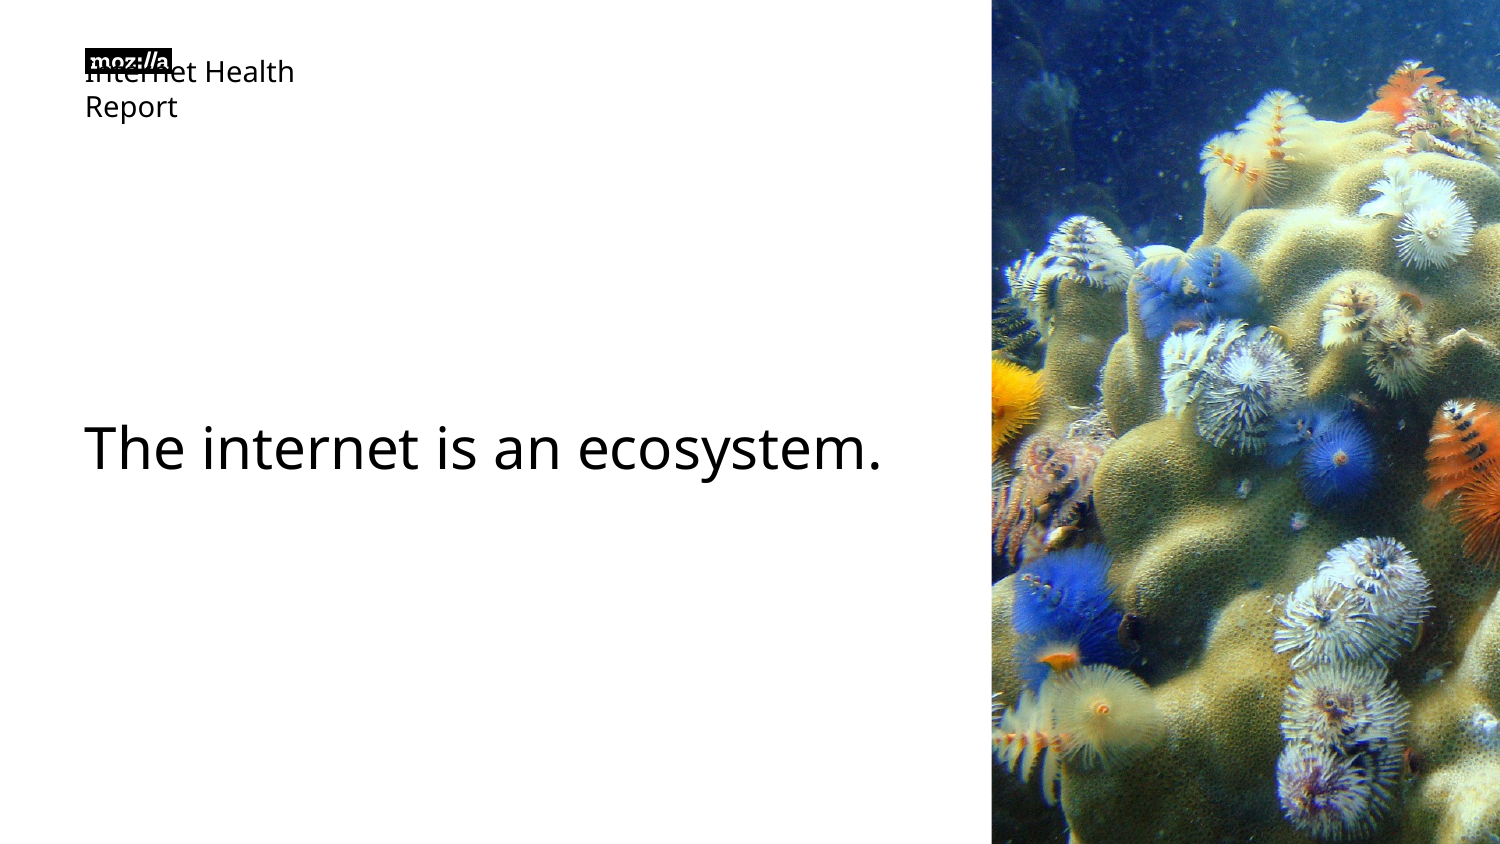

Internet Health Report
The internet is an ecosystem.